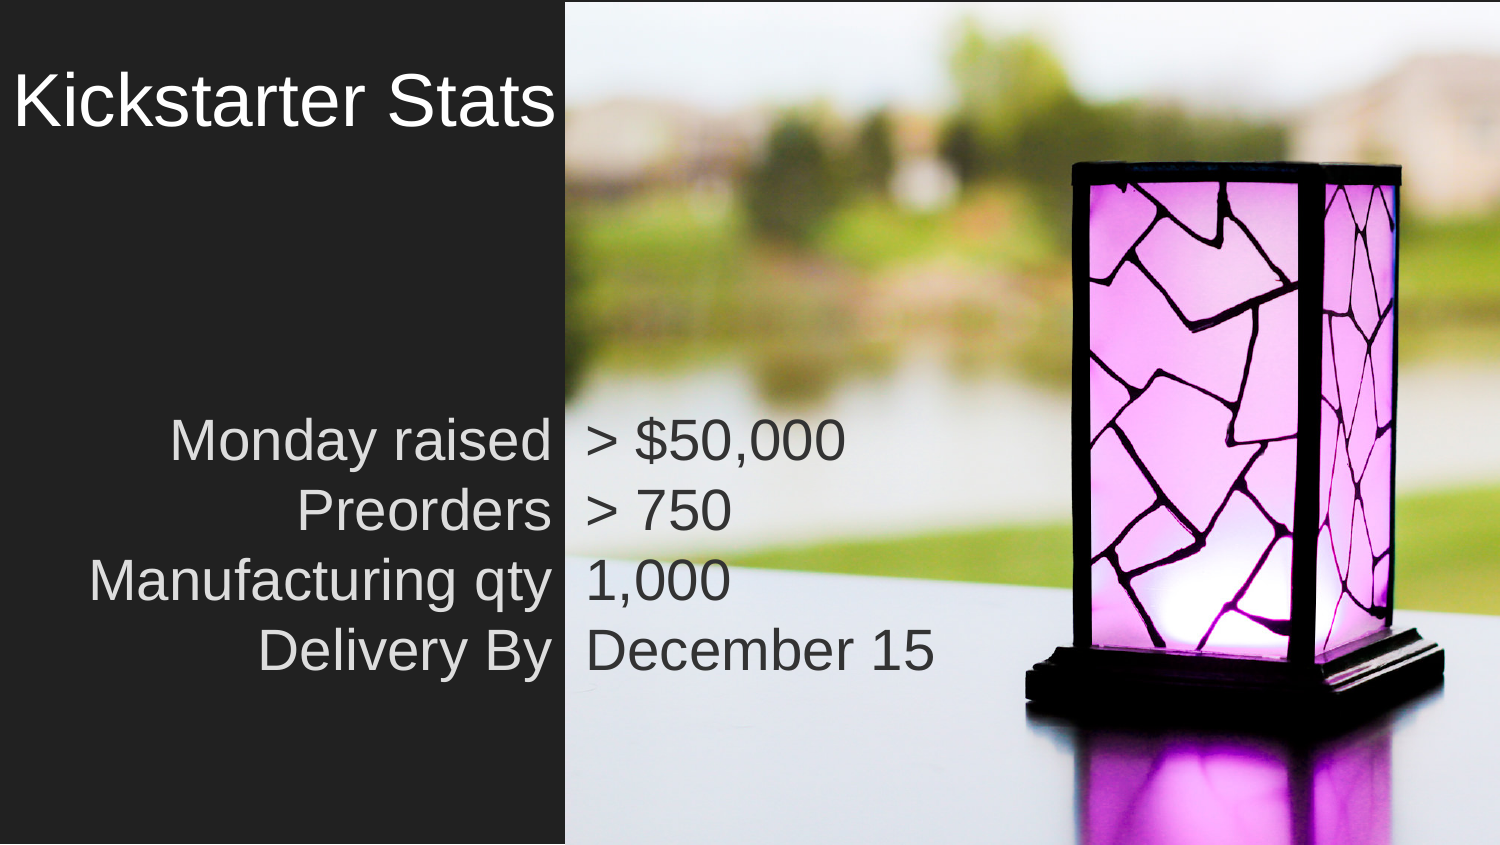

# Kickstarter Stats
Monday raised
Preorders
 Manufacturing qty
Delivery By
> $50,000
> 750
1,000
December 15